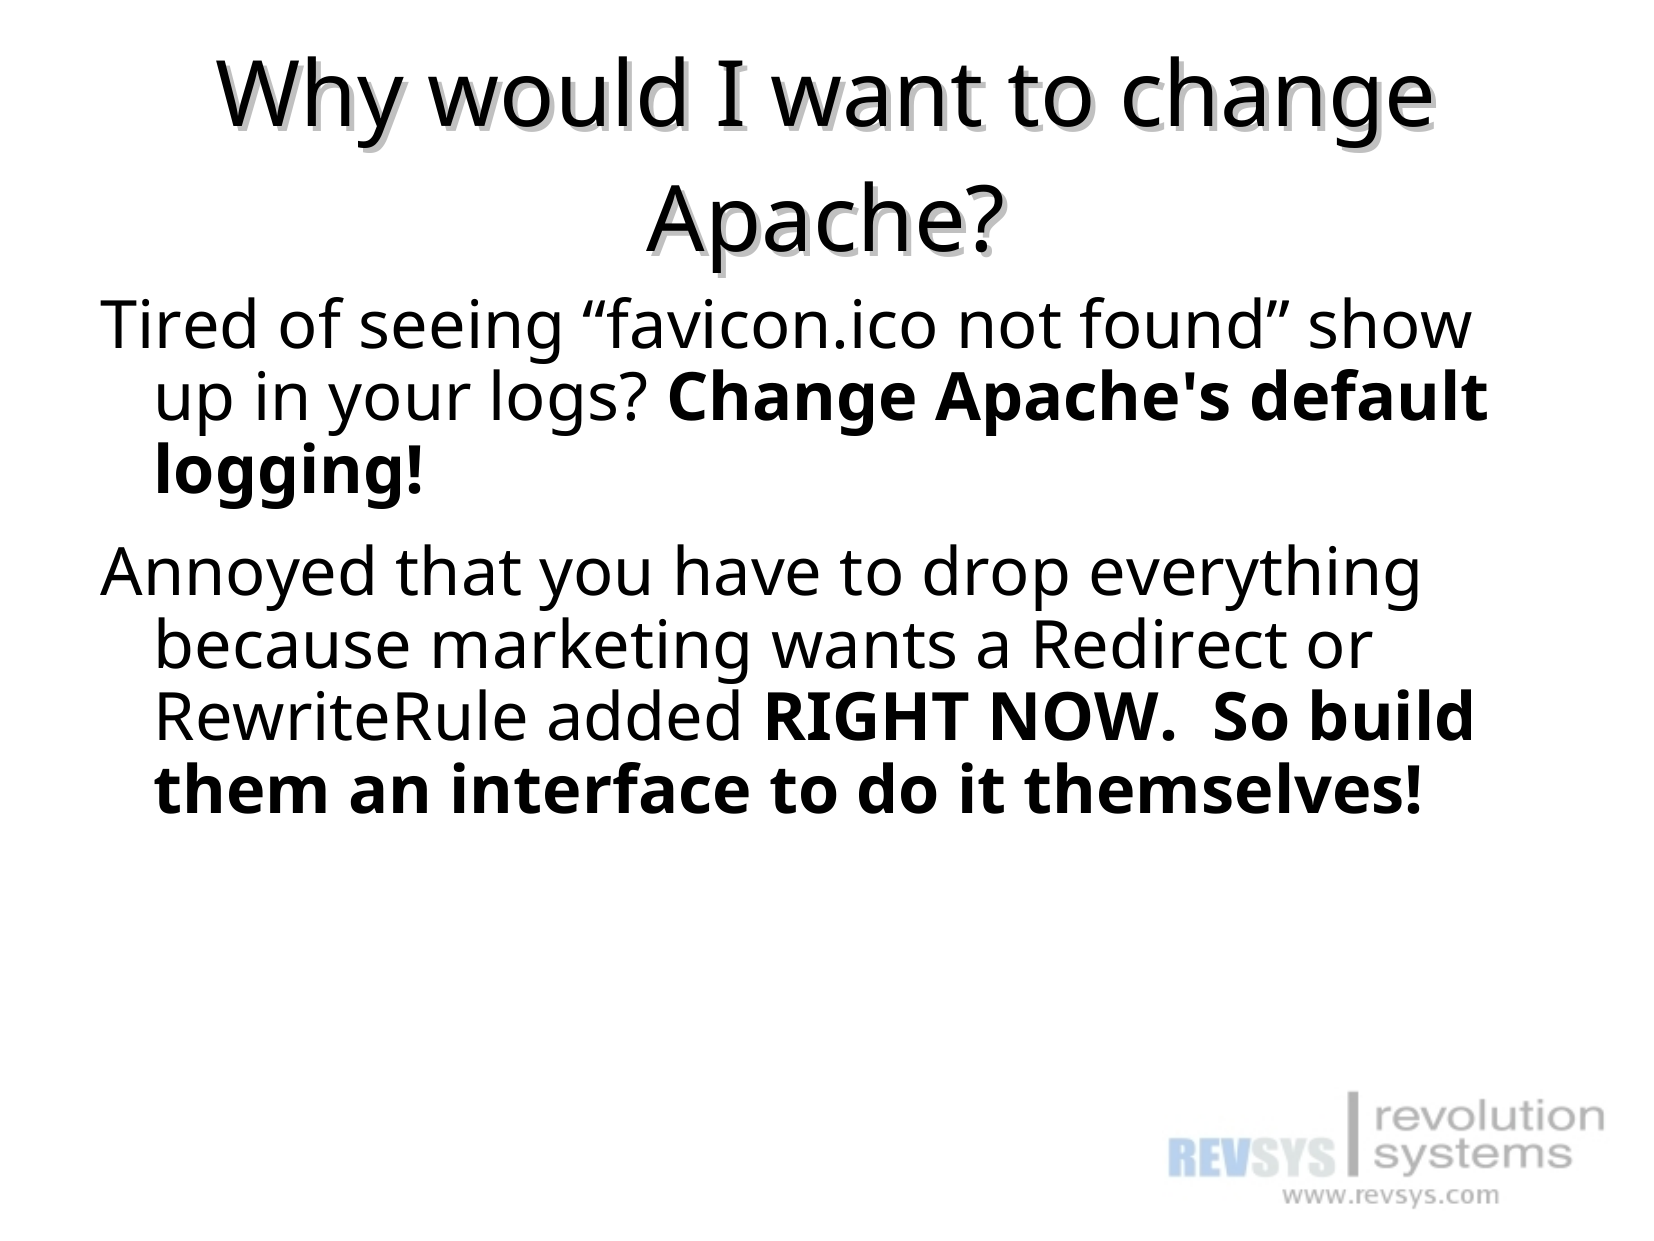

Why would I want to change Apache?
# Tired of seeing “favicon.ico not found” show up in your logs? Change Apache's default logging!
Annoyed that you have to drop everything because marketing wants a Redirect or RewriteRule added RIGHT NOW. So build them an interface to do it themselves!